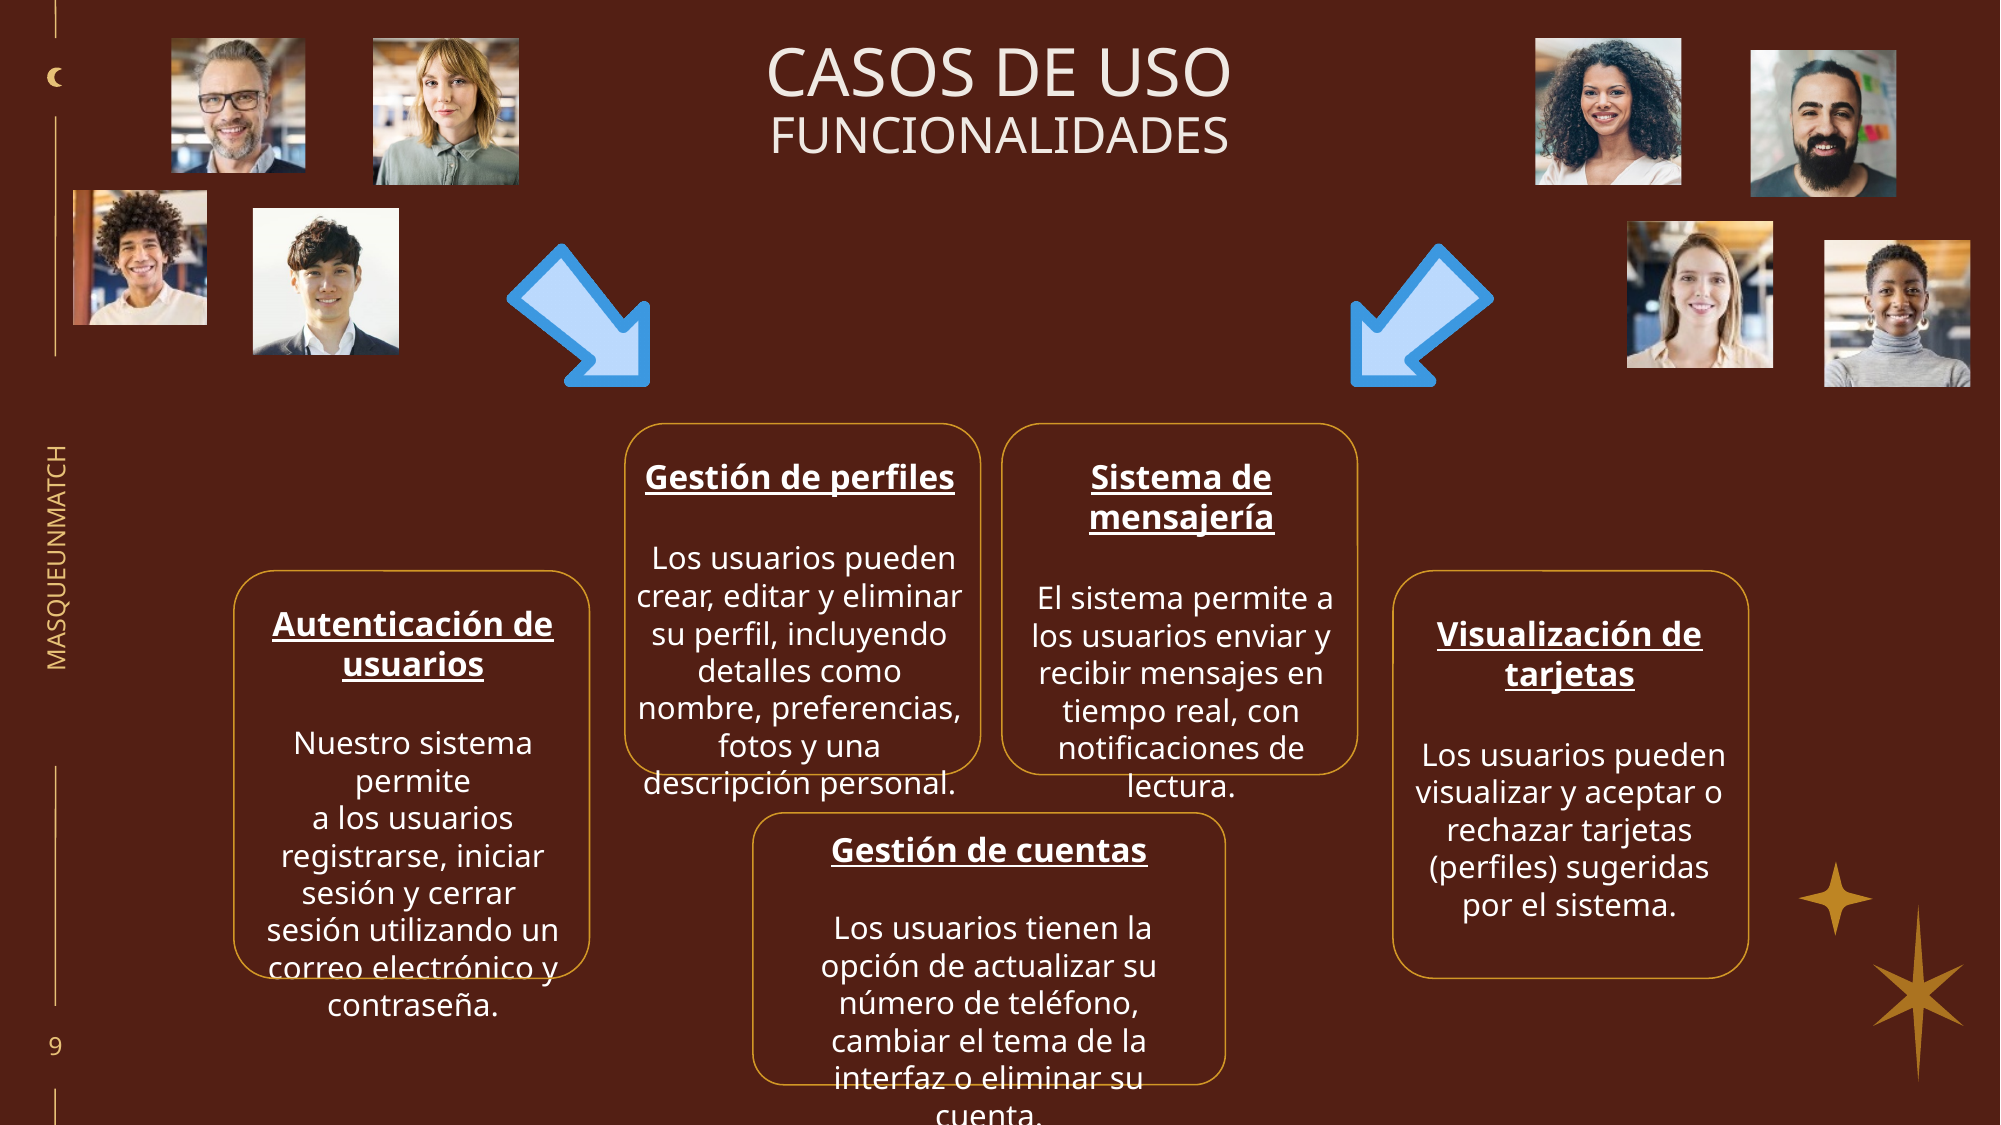

# CASOS DE USO FUNCIONALIDADES
Gestión de perfiles
 Los usuarios pueden crear, editar y eliminar su perfil, incluyendo detalles como nombre, preferencias, fotos y una descripción personal.
Sistema de mensajería
 El sistema permite a los usuarios enviar y recibir mensajes en tiempo real, con notificaciones de lectura.
MASQUEUNMATCH
Autenticación de usuarios
Nuestro sistema permite
a los usuarios registrarse, iniciar sesión y cerrar
sesión utilizando un correo electrónico y contraseña.
Visualización de tarjetas
 Los usuarios pueden visualizar y aceptar o rechazar tarjetas (perfiles) sugeridas por el sistema.
Gestión de cuentas
 Los usuarios tienen la opción de actualizar su número de teléfono, cambiar el tema de la interfaz o eliminar su cuenta.